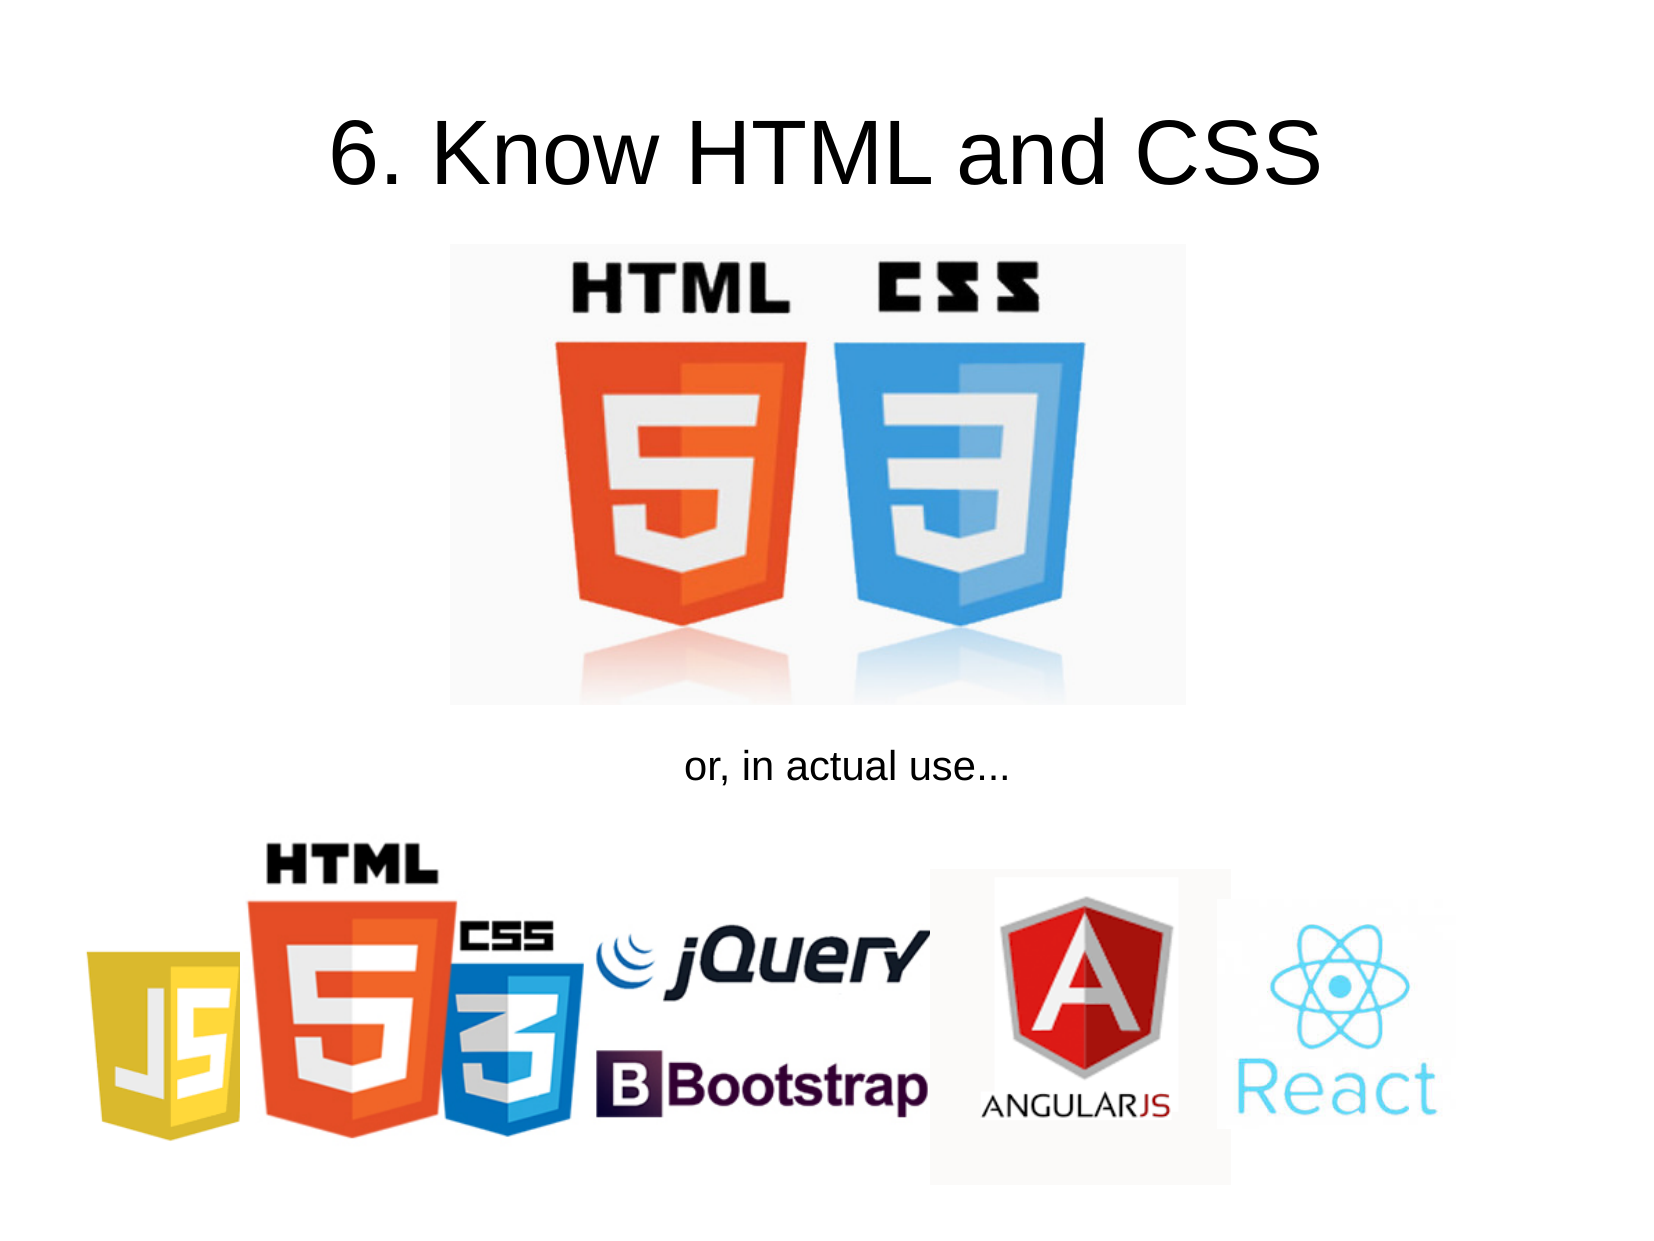

# 6. Know HTML and CSS
or, in actual use...